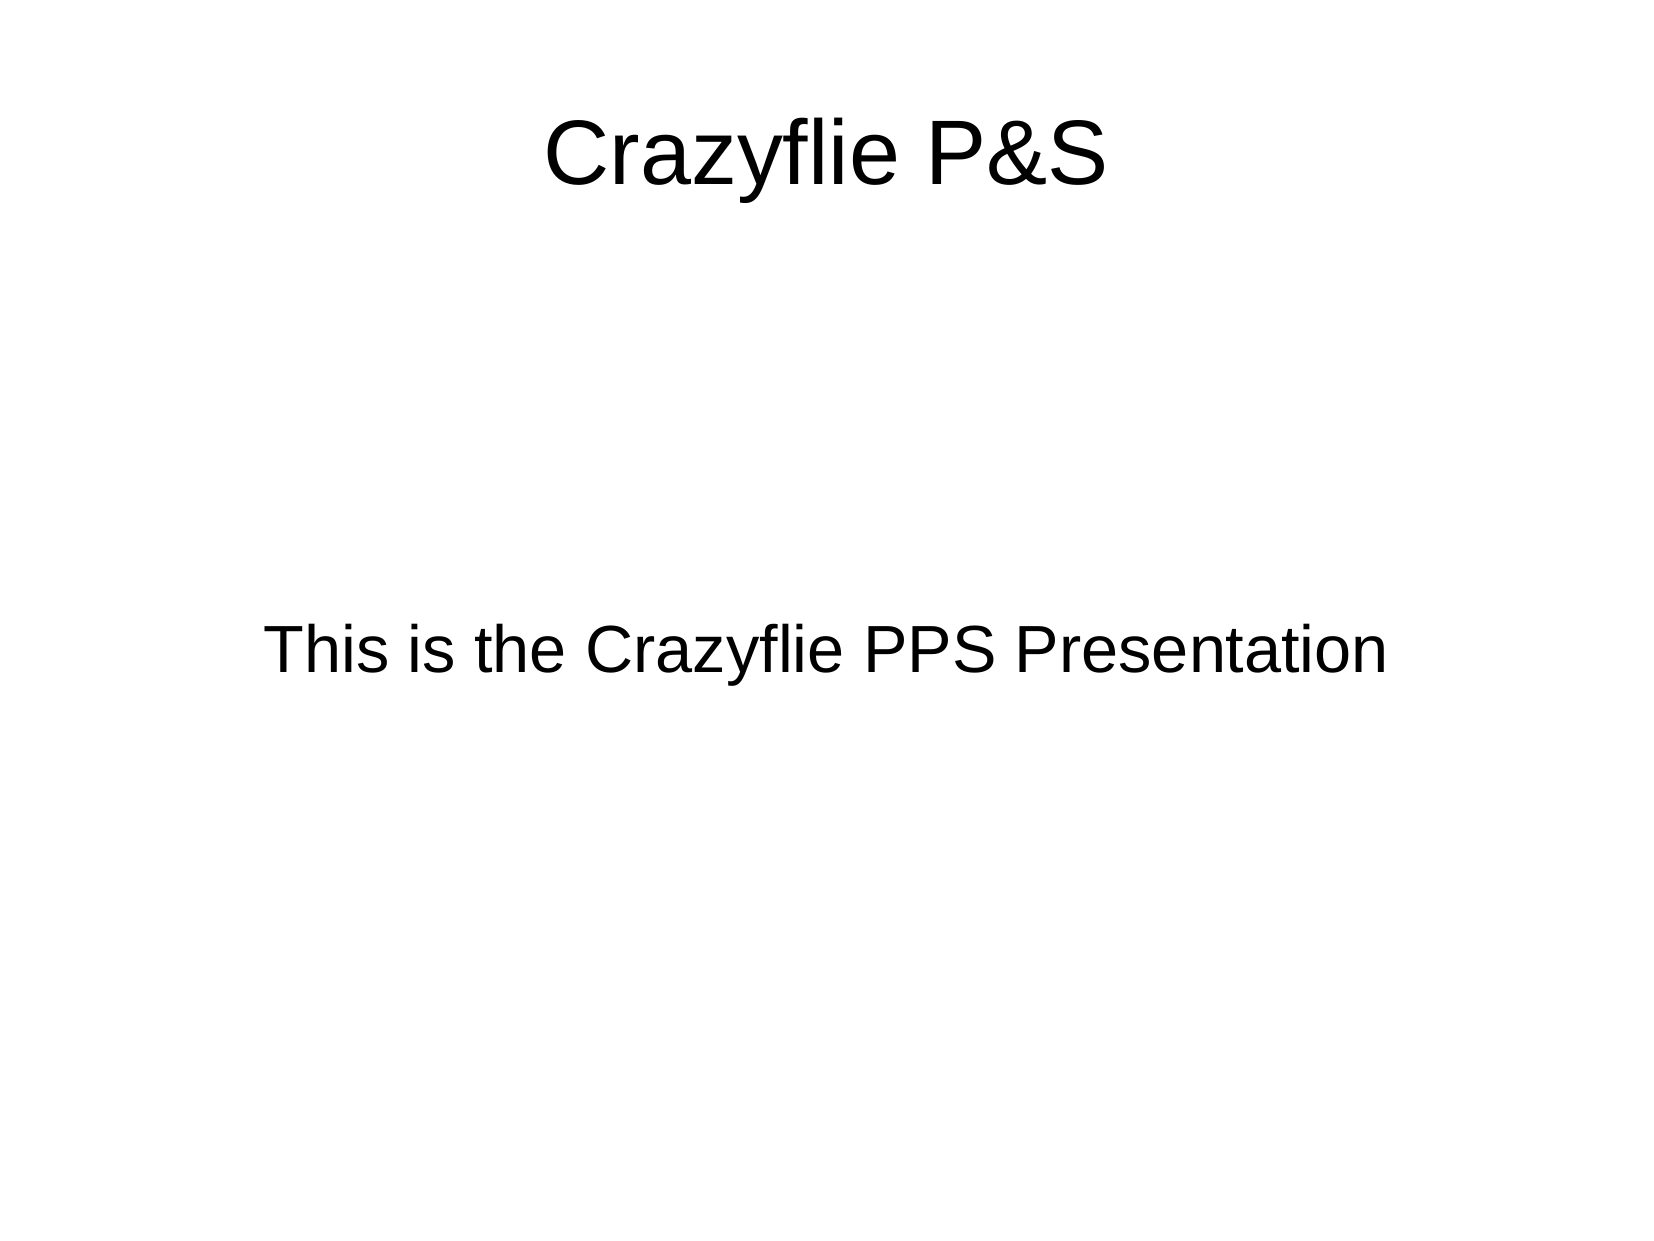

# Crazyflie P&S
This is the Crazyflie PPS Presentation